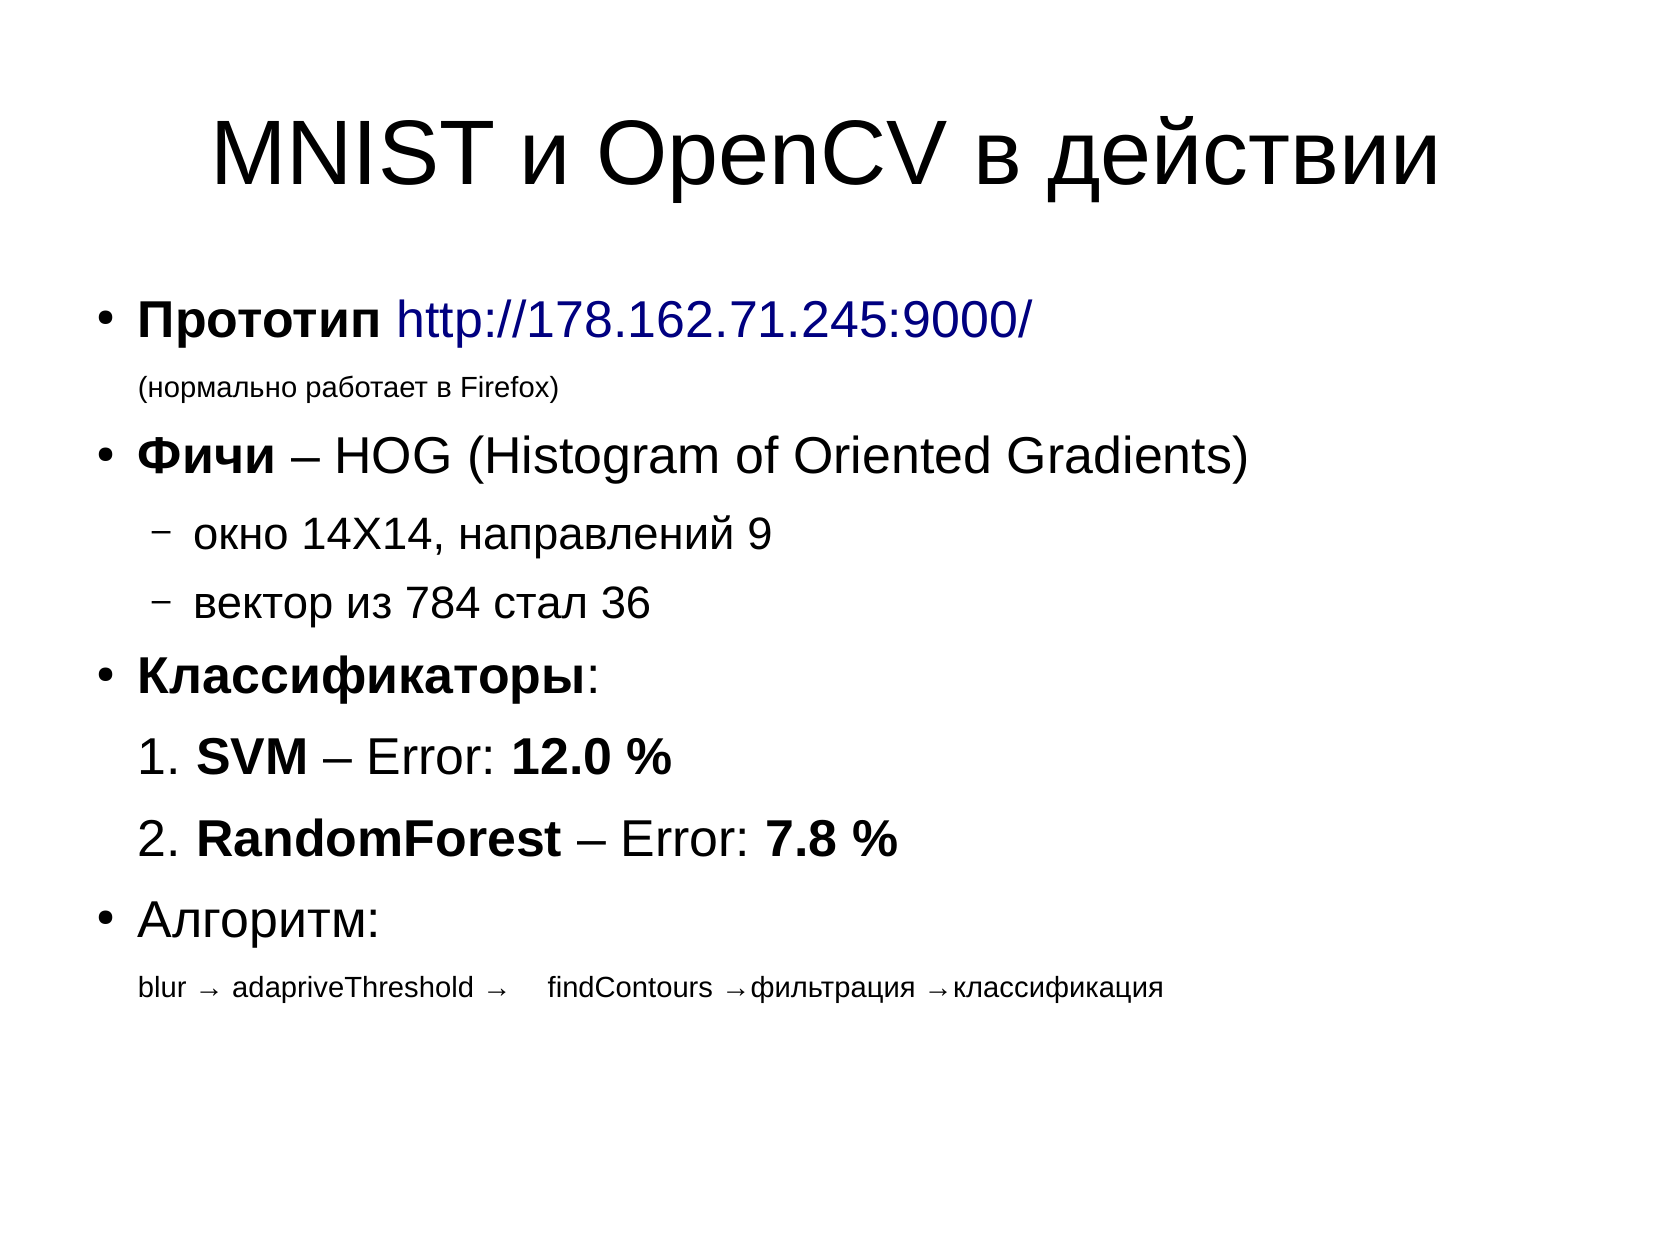

# MNIST и OpenCV в действии
Прототип http://178.162.71.245:9000/
(нормально работает в Firefox)
Фичи – HOG (Histogram of Oriented Gradients)
окно 14X14, направлений 9
вектор из 784 стал 36
Классификаторы:
1. SVM – Error: 12.0 %
2. RandomForest – Error: 7.8 %
Алгоритм:
blur → adapriveThreshold →	findContours →фильтрация →классификация